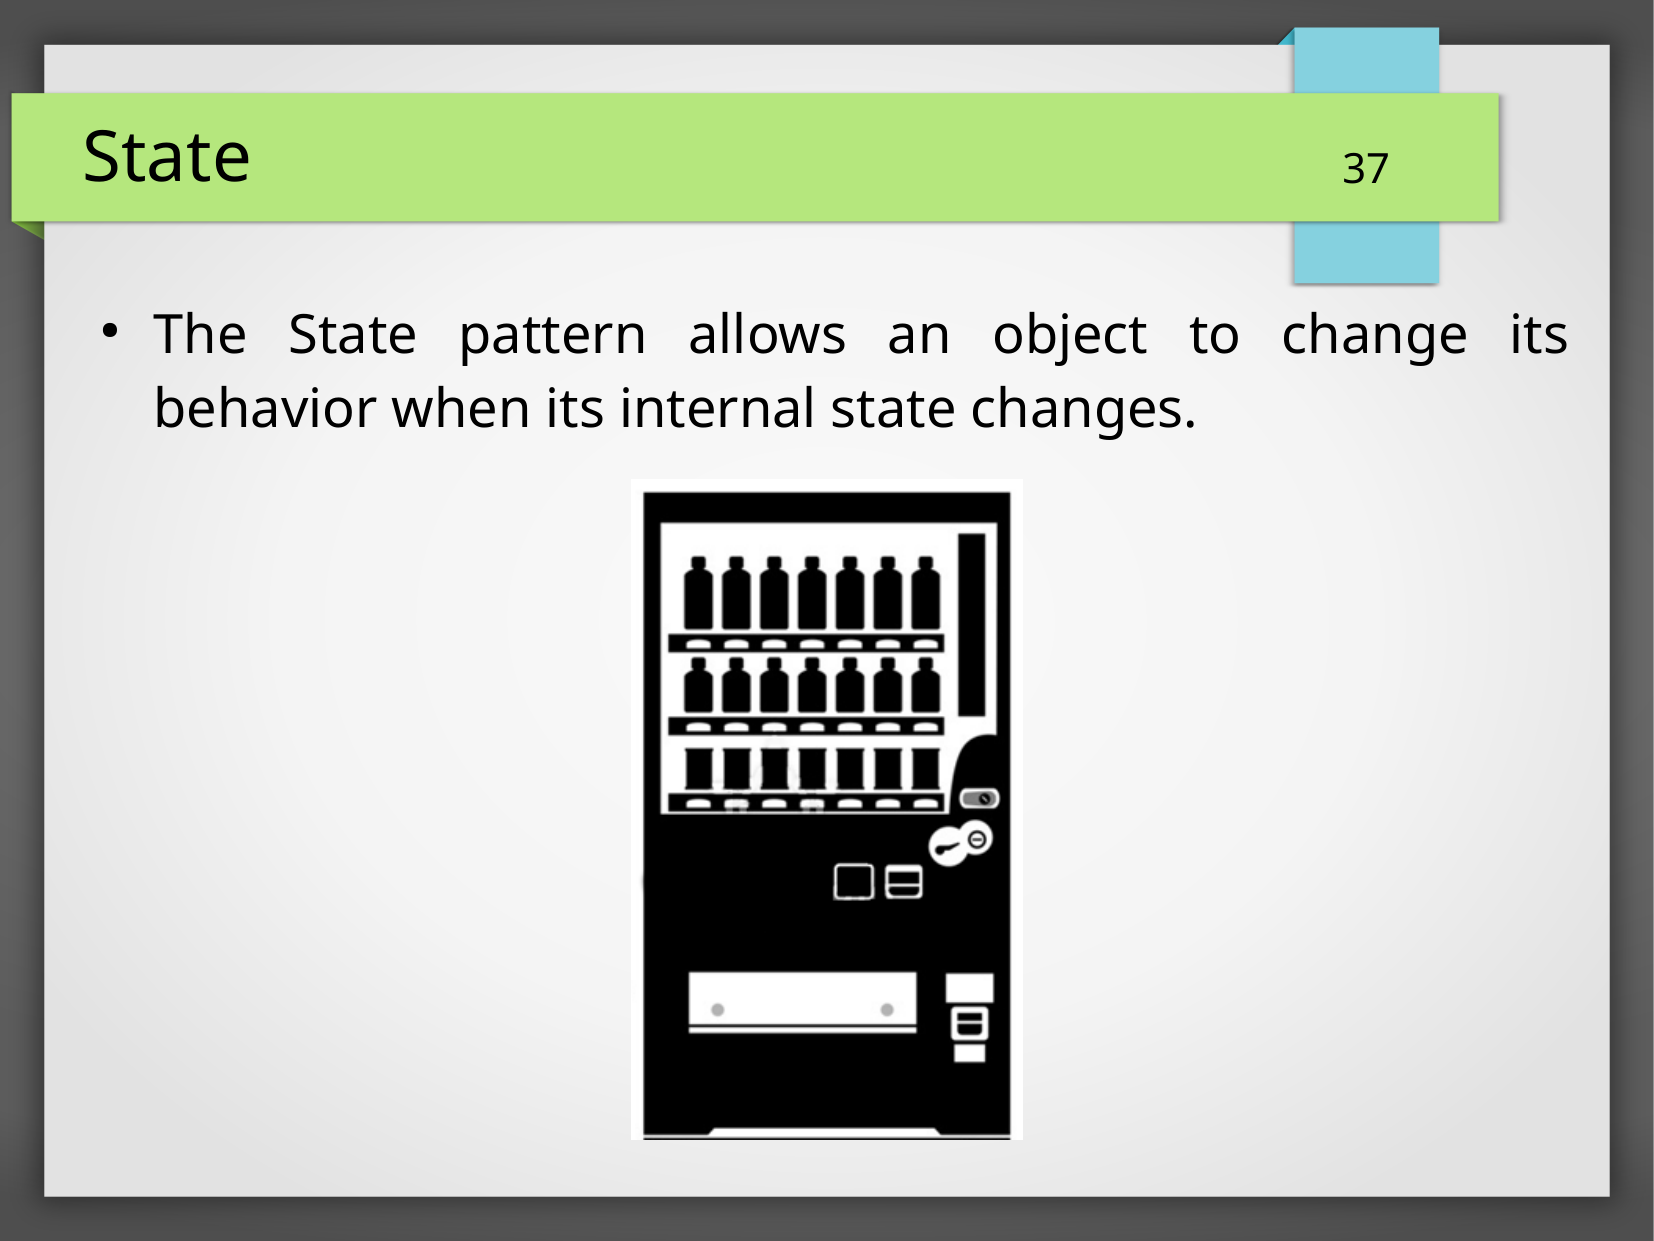

# State
The State pattern allows an object to change its behavior when its internal state changes.